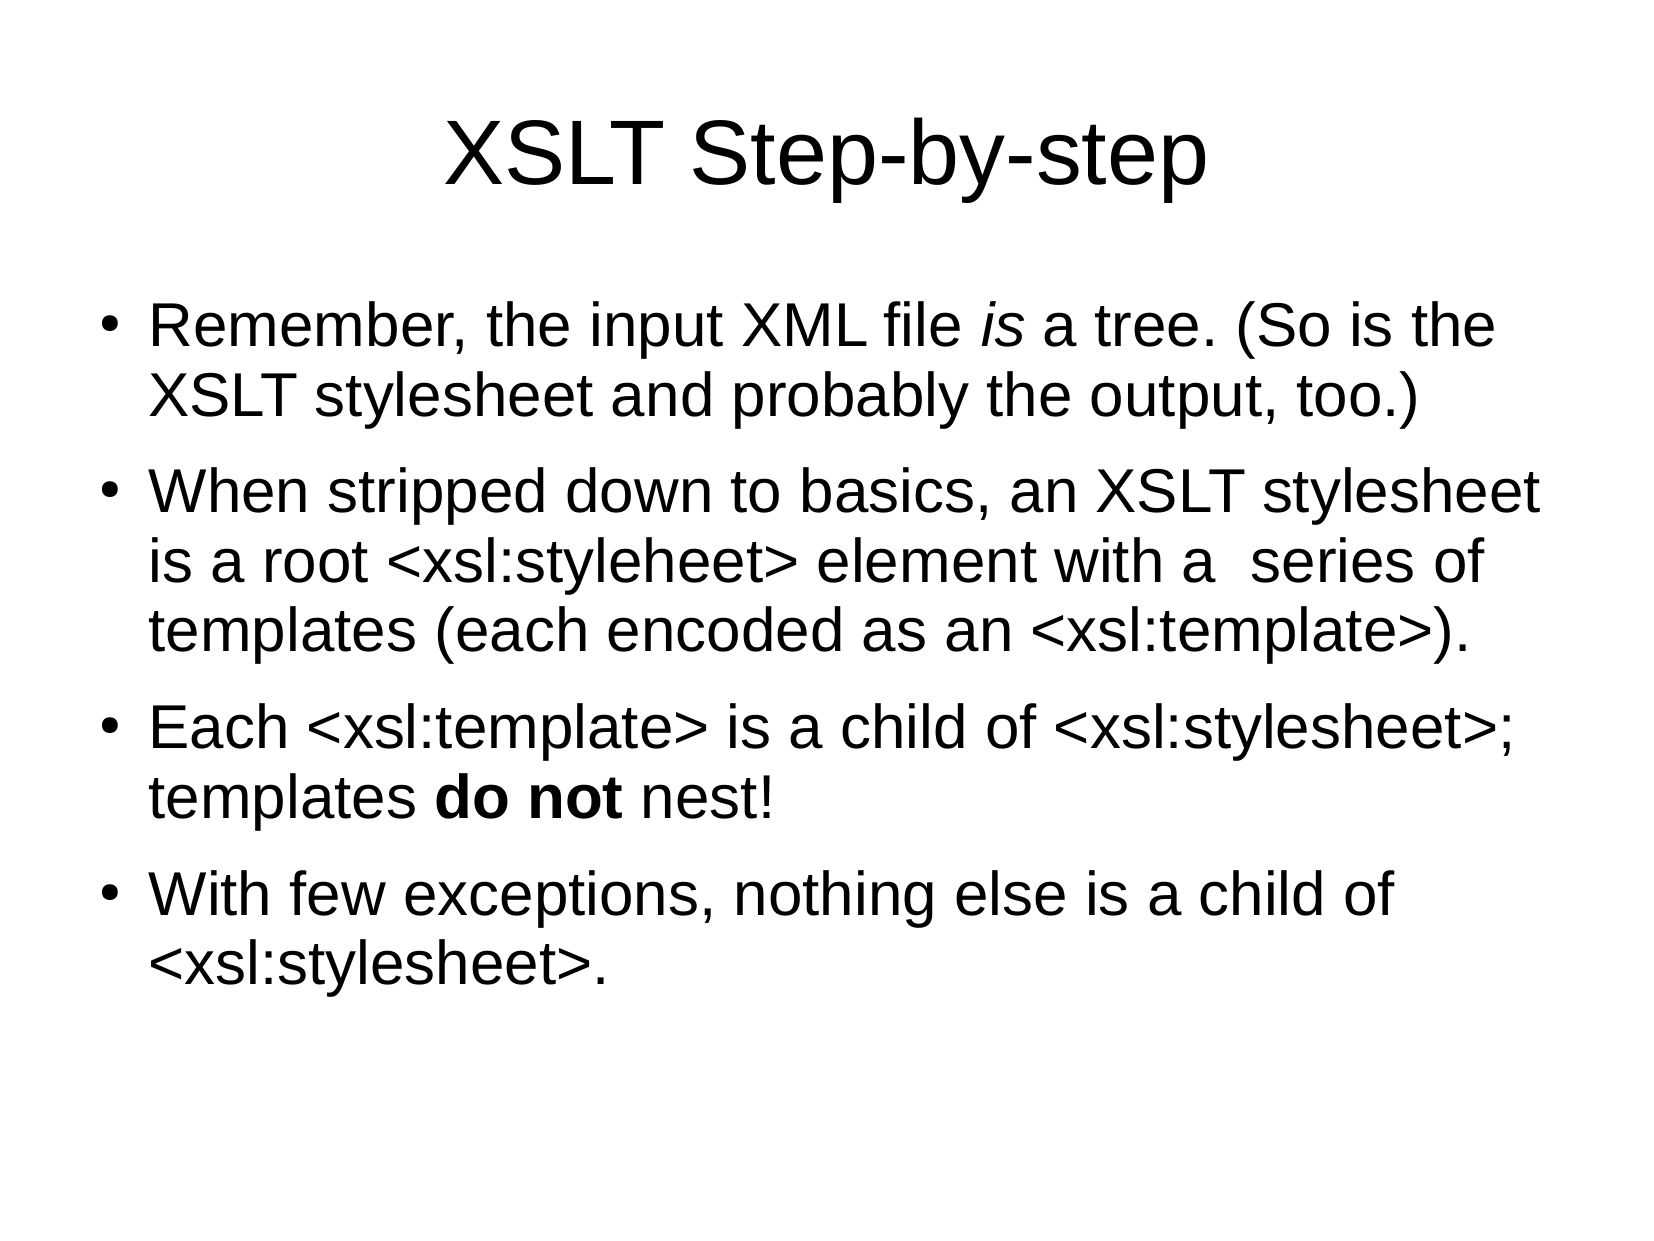

# XSLT Step-by-step
Remember, the input XML file is a tree. (So is the XSLT stylesheet and probably the output, too.)
When stripped down to basics, an XSLT stylesheet is a root <xsl:styleheet> element with a series of templates (each encoded as an <xsl:template>).
Each <xsl:template> is a child of <xsl:stylesheet>; templates do not nest!
With few exceptions, nothing else is a child of <xsl:stylesheet>.